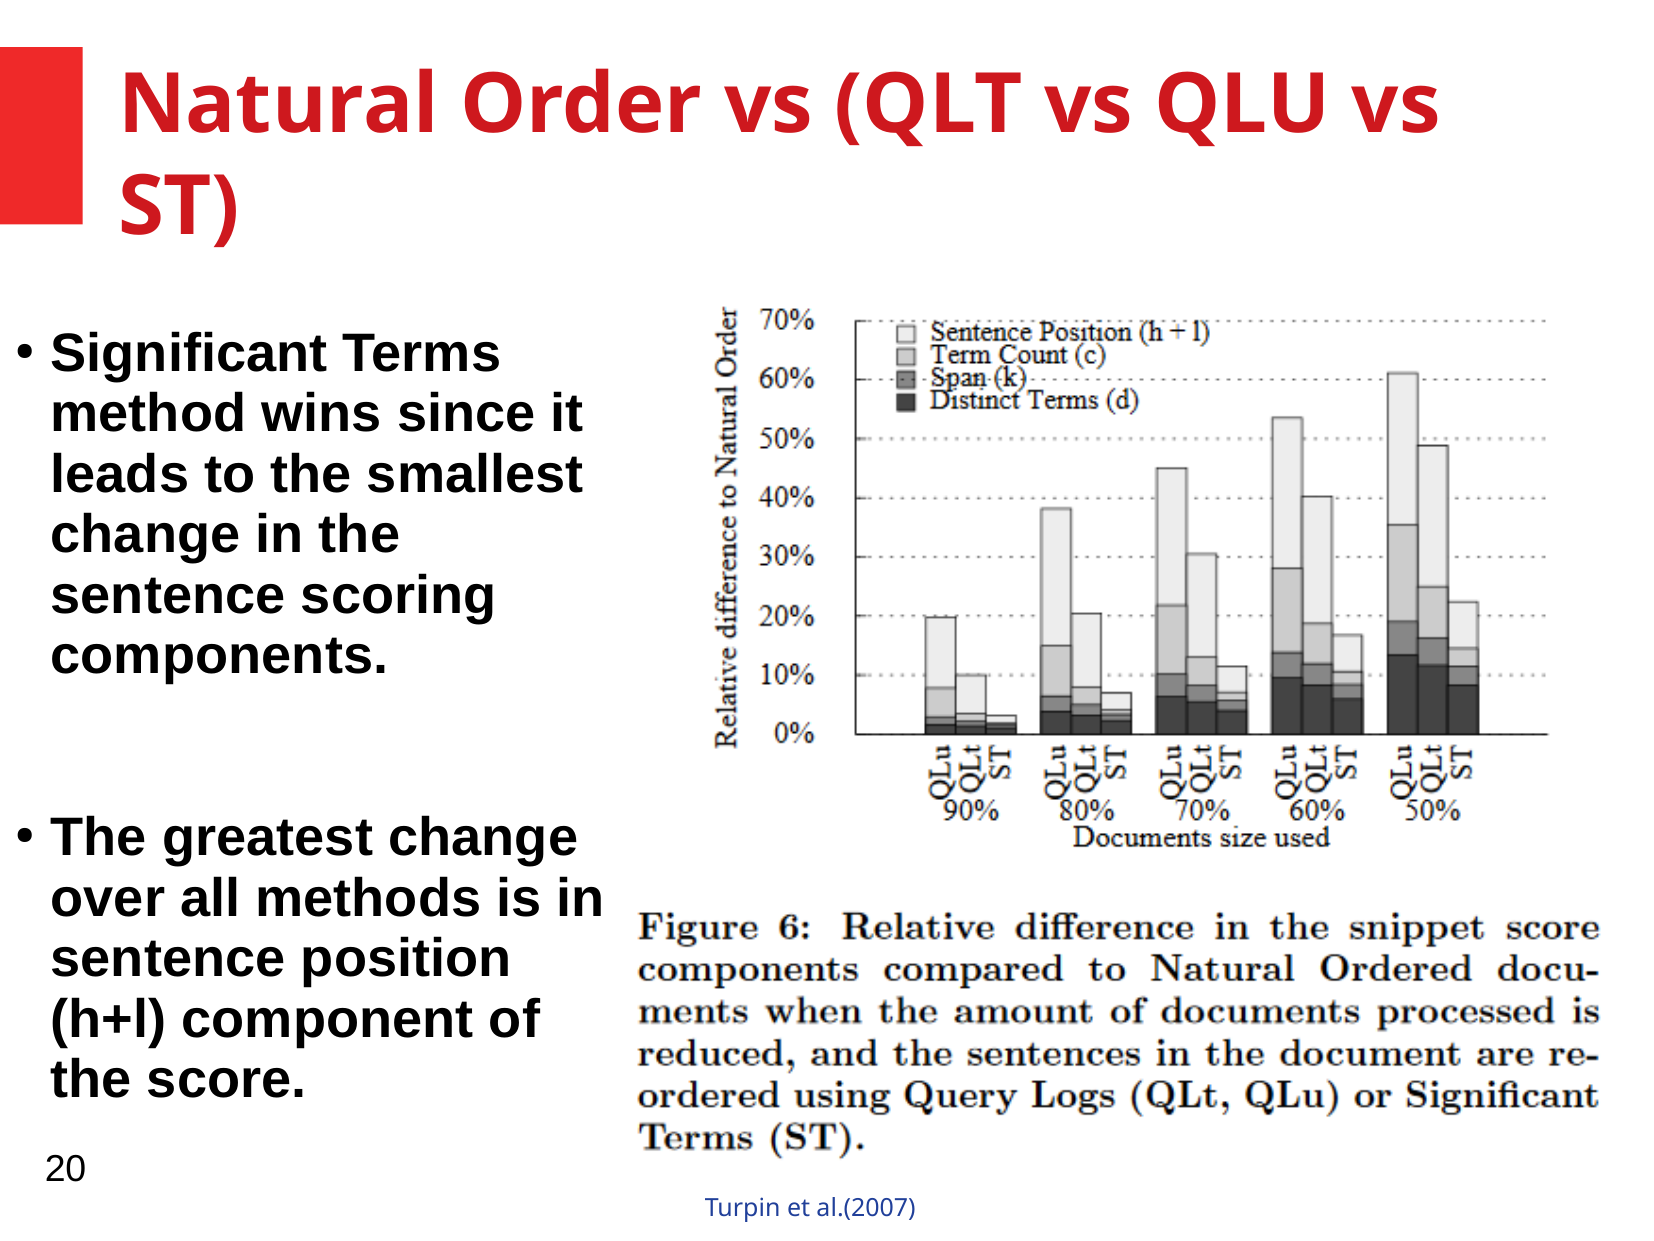

# Natural Order vs (QLT vs QLU vs ST)
Significant Terms method wins since it leads to the smallest change in the sentence scoring components.
The greatest change over all methods is in sentence position (h+l) component of the score.
20
20
Turpin et al.(2007)